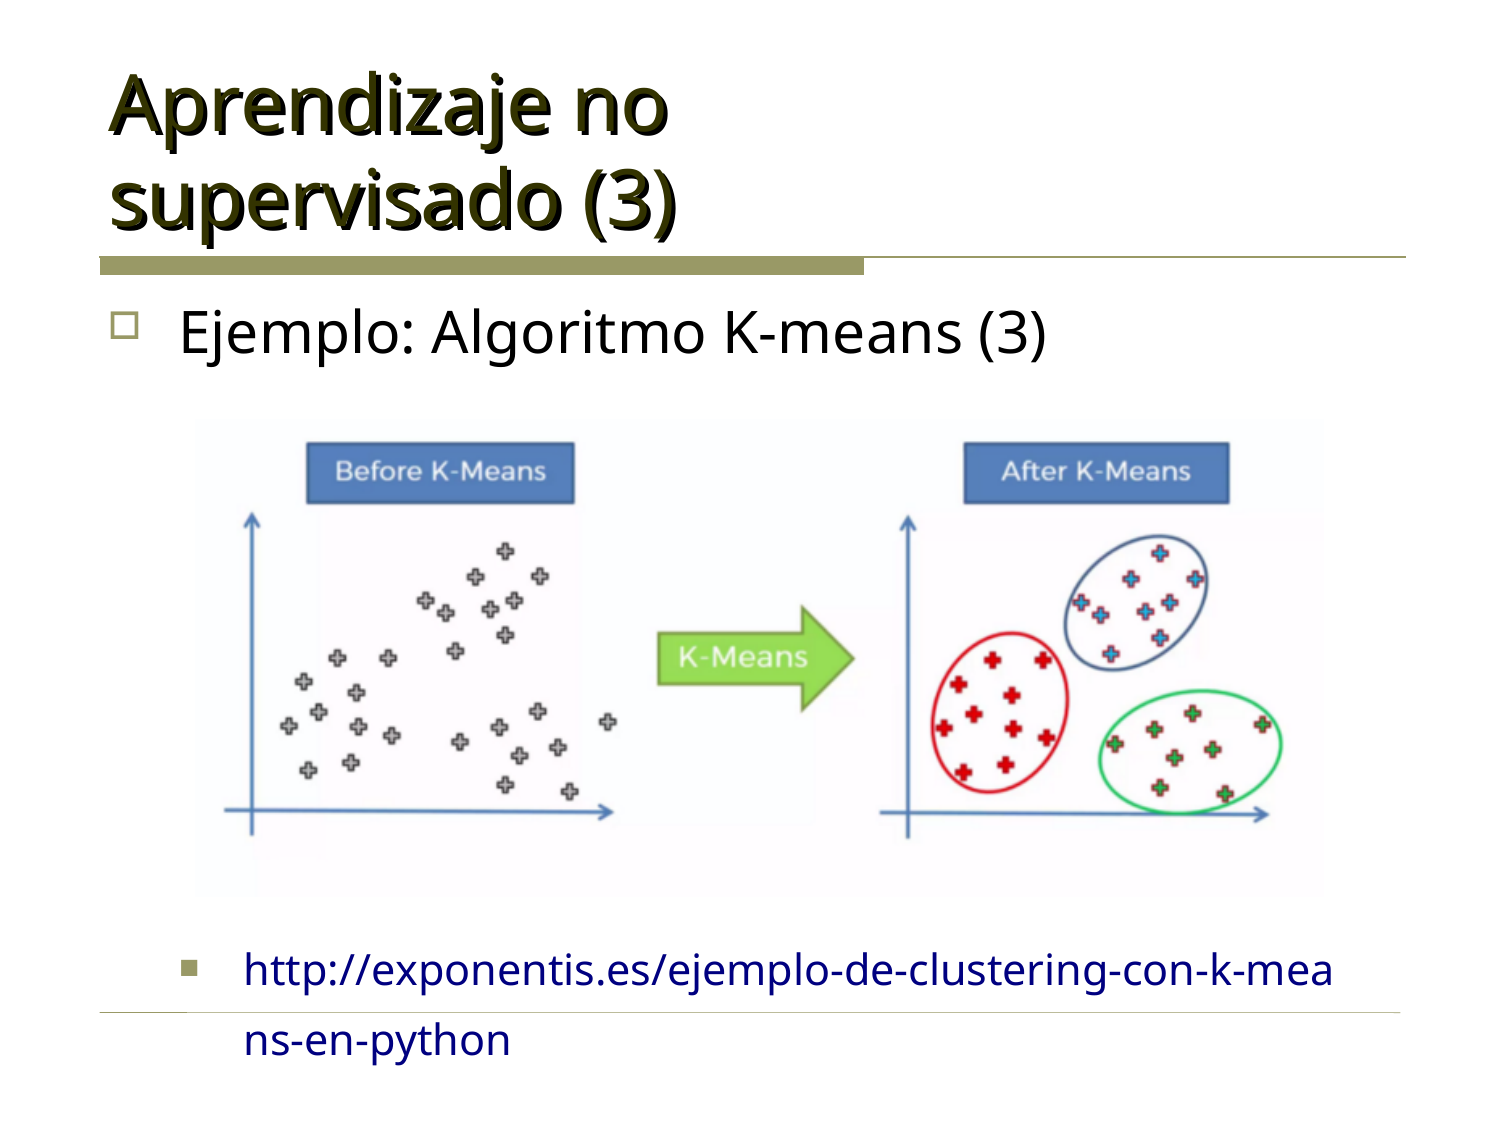

# Aprendizaje no supervisado (3)
Ejemplo: Algoritmo K-means (3)
http://exponentis.es/ejemplo-de-clustering-con-k-means-en-python